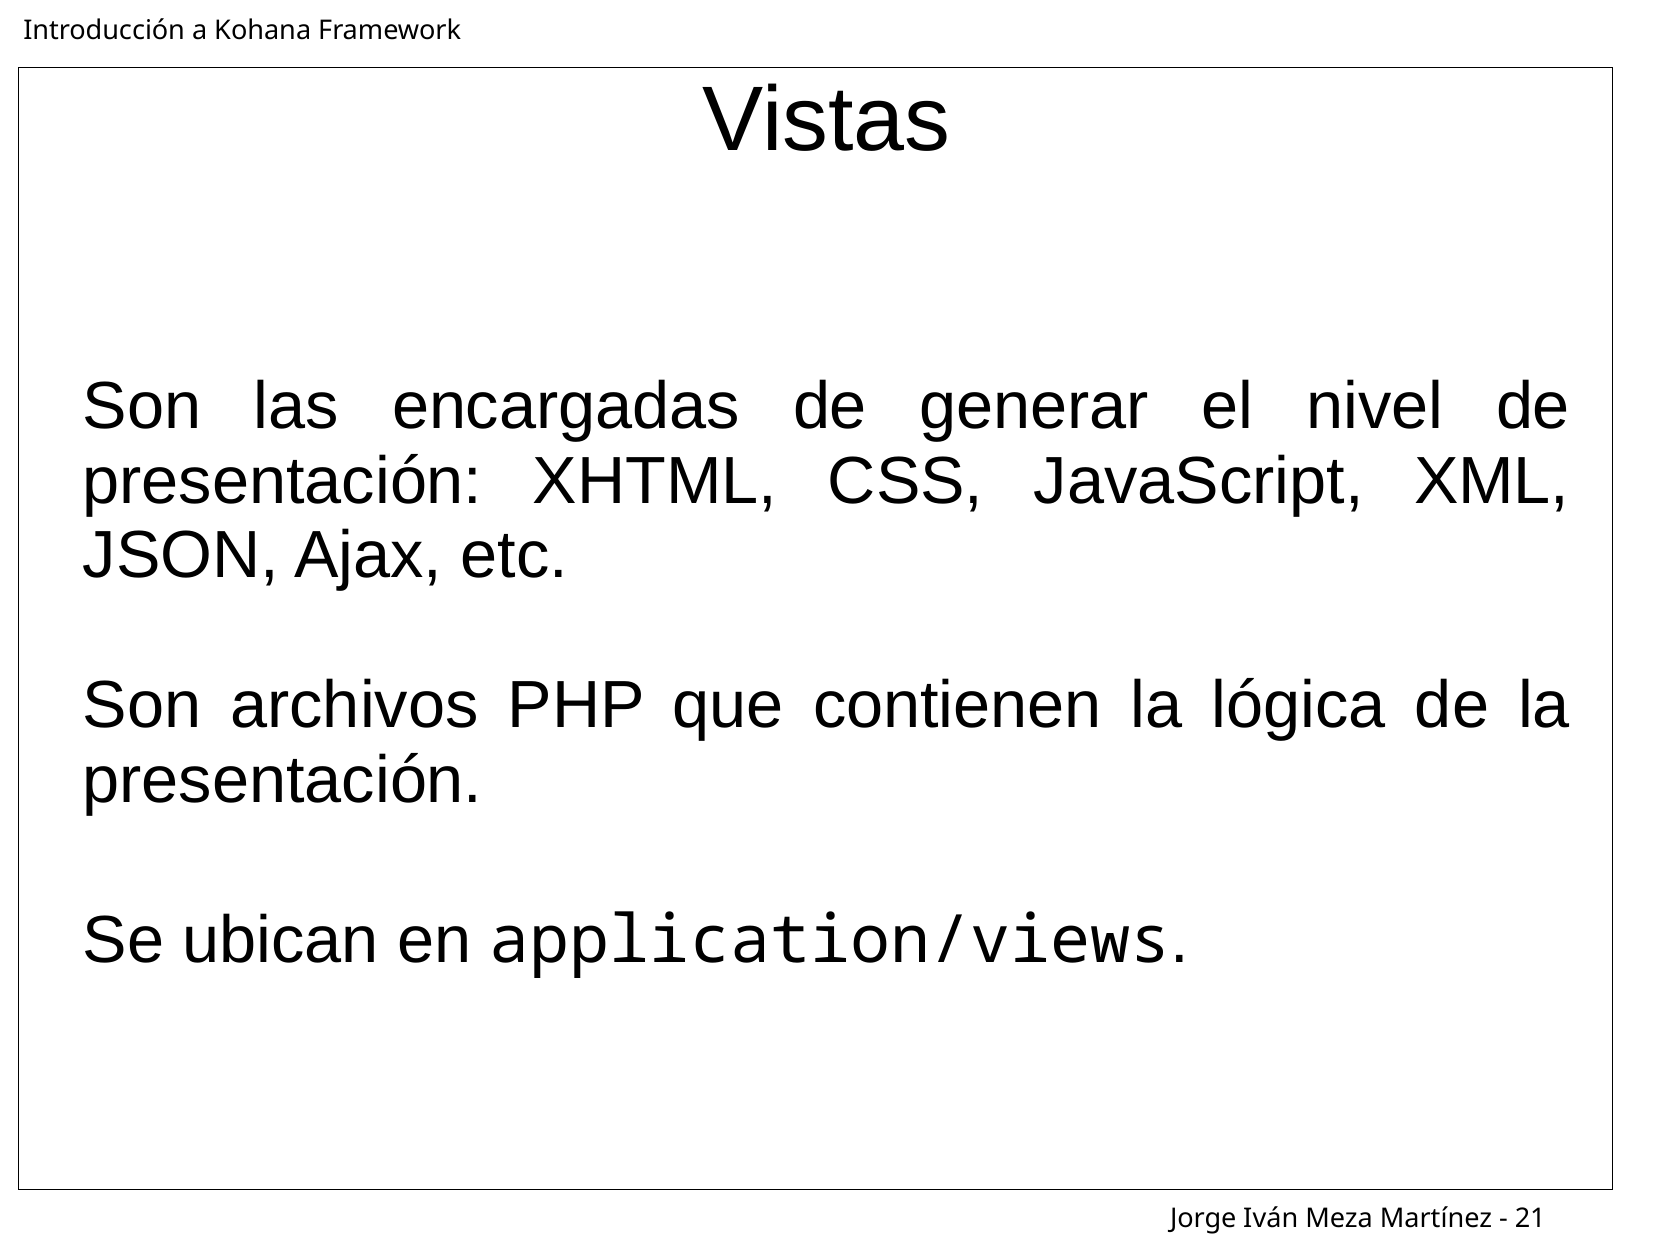

# Vistas
Son las encargadas de generar el nivel de presentación: XHTML, CSS, JavaScript, XML, JSON, Ajax, etc.
Son archivos PHP que contienen la lógica de la presentación.
Se ubican en application/views.